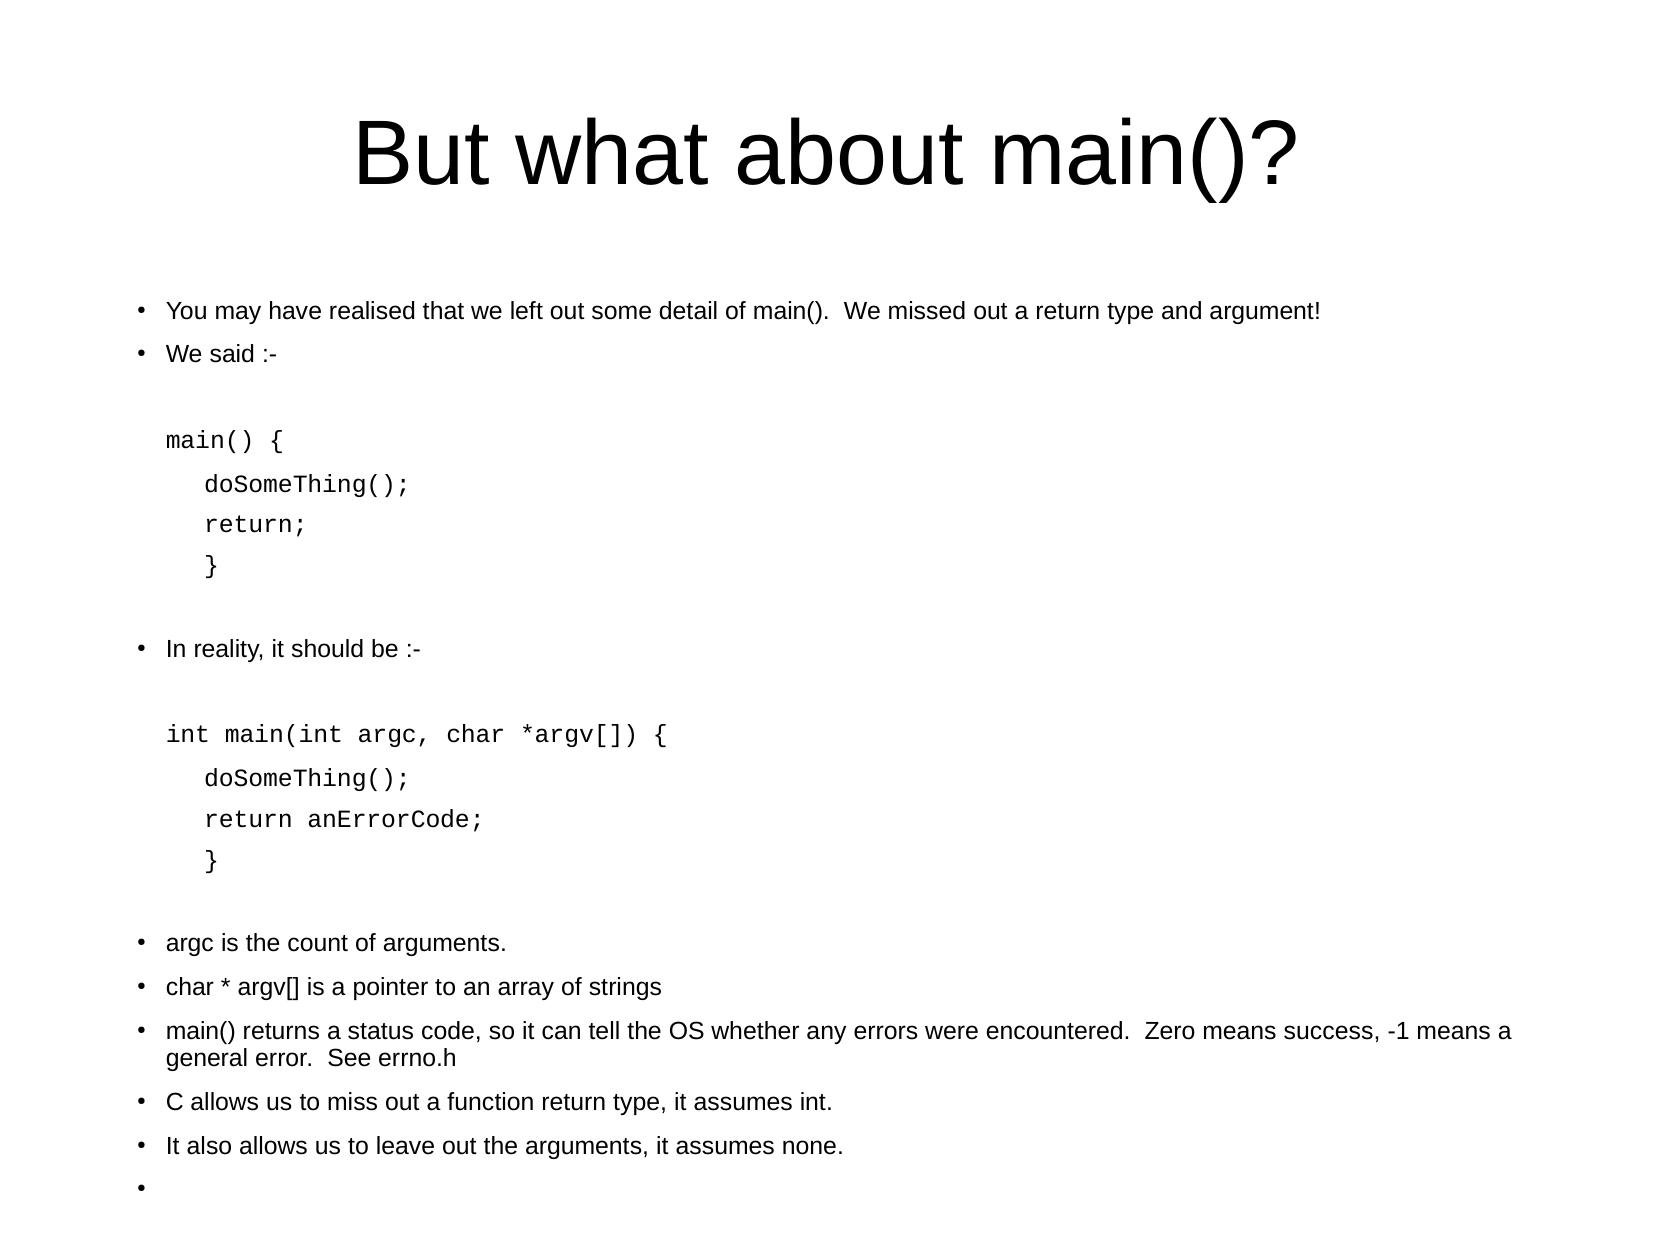

# But what about main()?
You may have realised that we left out some detail of main(). We missed out a return type and argument!
We said :-
main() {
doSomeThing();
return;
}
In reality, it should be :-
int main(int argc, char *argv[]) {
doSomeThing();
return anErrorCode;
}
argc is the count of arguments.
char * argv[] is a pointer to an array of strings
main() returns a status code, so it can tell the OS whether any errors were encountered. Zero means success, -1 means a general error. See errno.h
C allows us to miss out a function return type, it assumes int.
It also allows us to leave out the arguments, it assumes none.